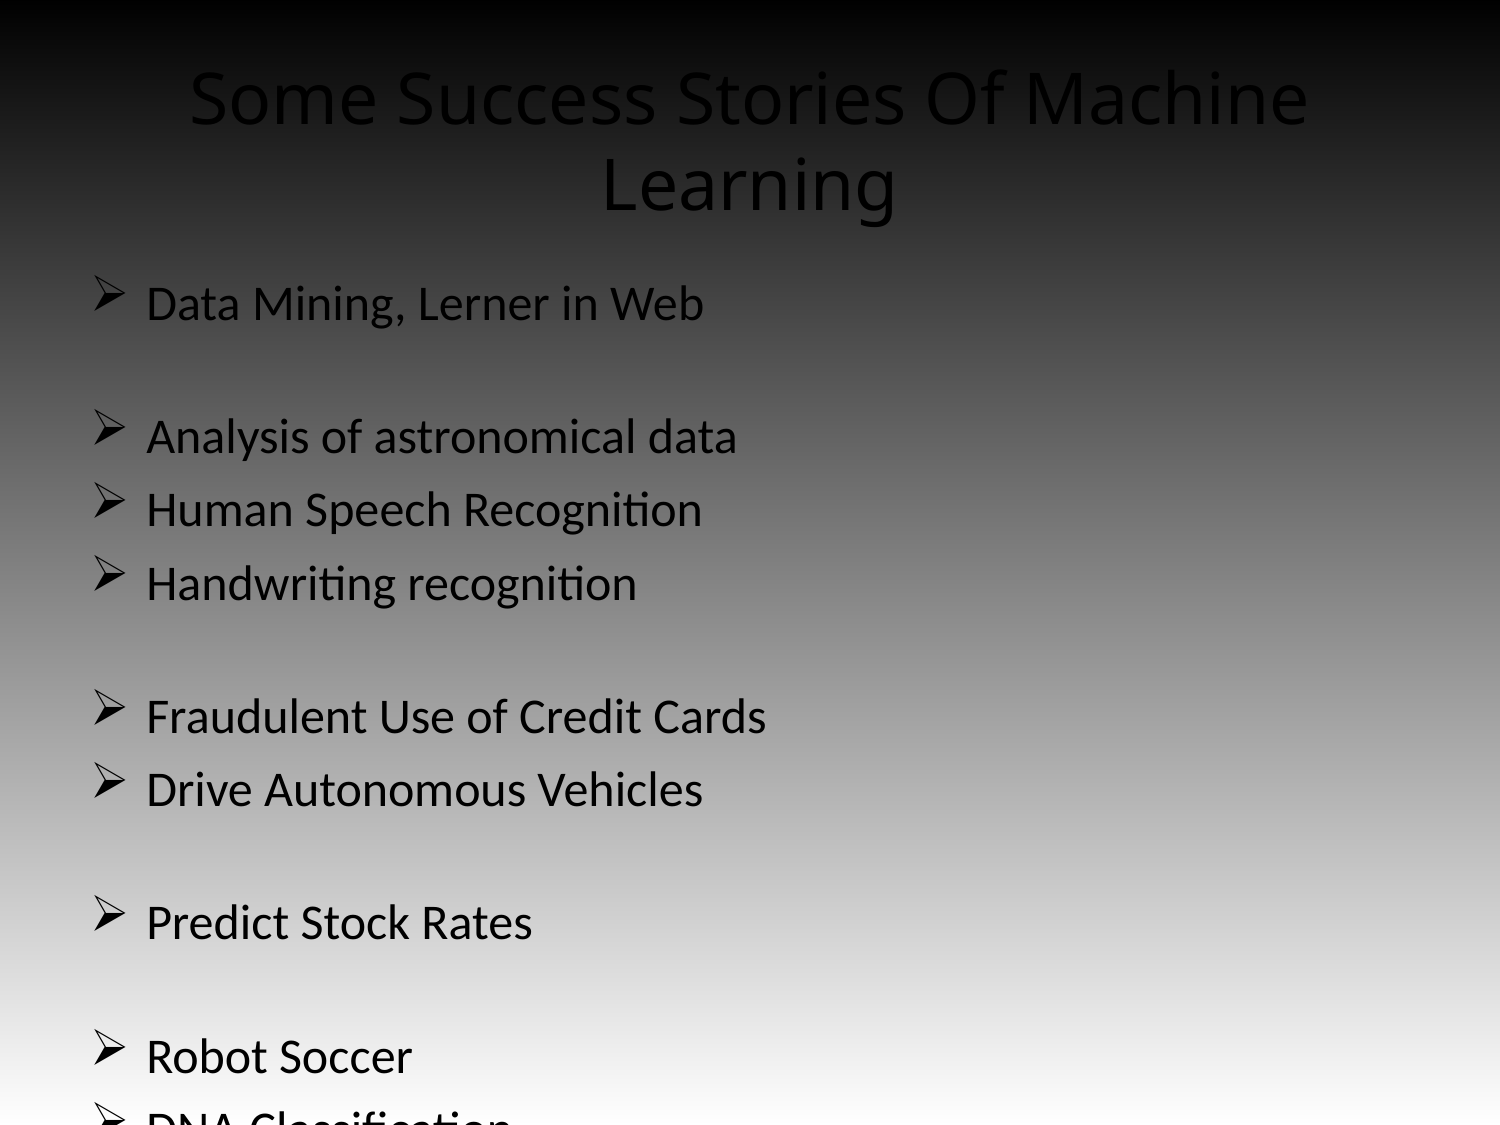

# Some Success Stories Of Machine Learning
Data Mining, Lerner in Web
Analysis of astronomical data
Human Speech Recognition
Handwriting recognition
Fraudulent Use of Credit Cards
Drive Autonomous Vehicles
Predict Stock Rates
Robot Soccer
DNA Classification